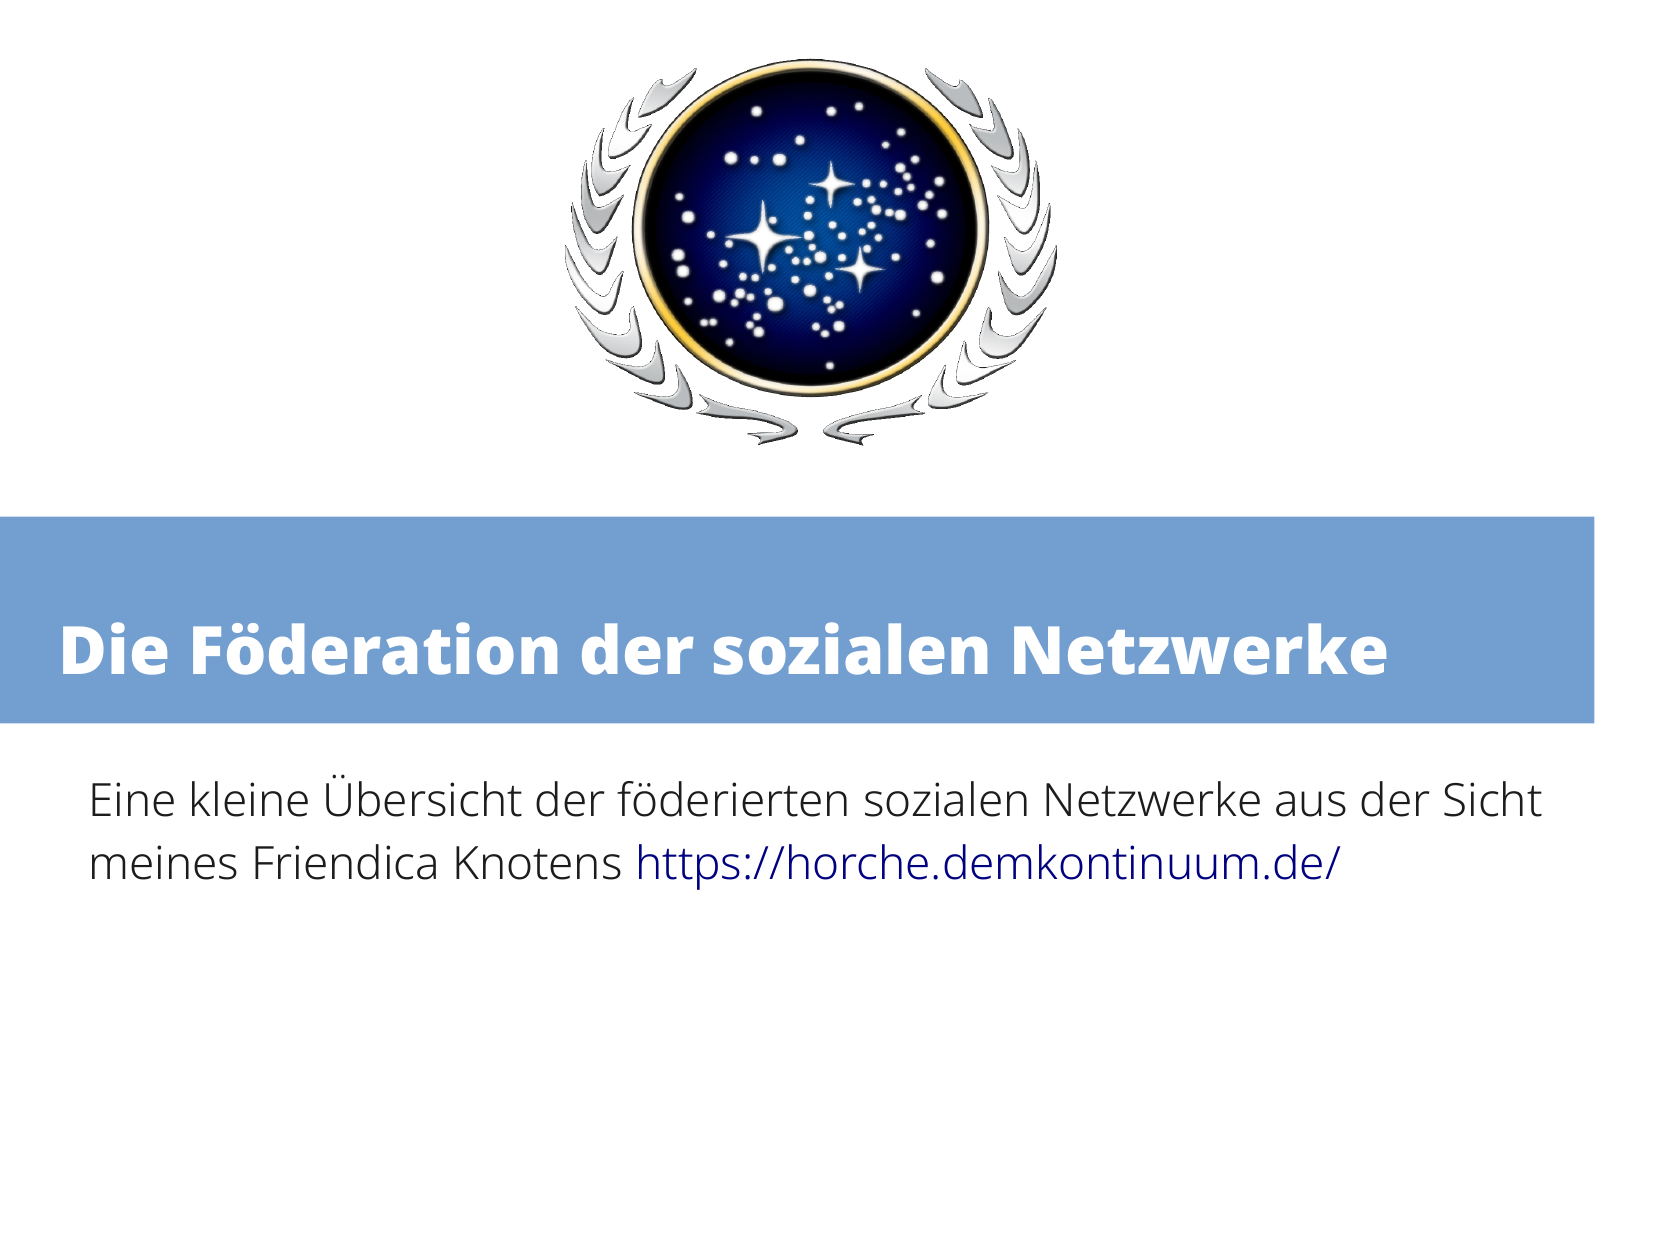

# Die Föderation der sozialen Netzwerke
Eine kleine Übersicht der föderierten sozialen Netzwerke aus der Sicht meines Friendica Knotens https://horche.demkontinuum.de/